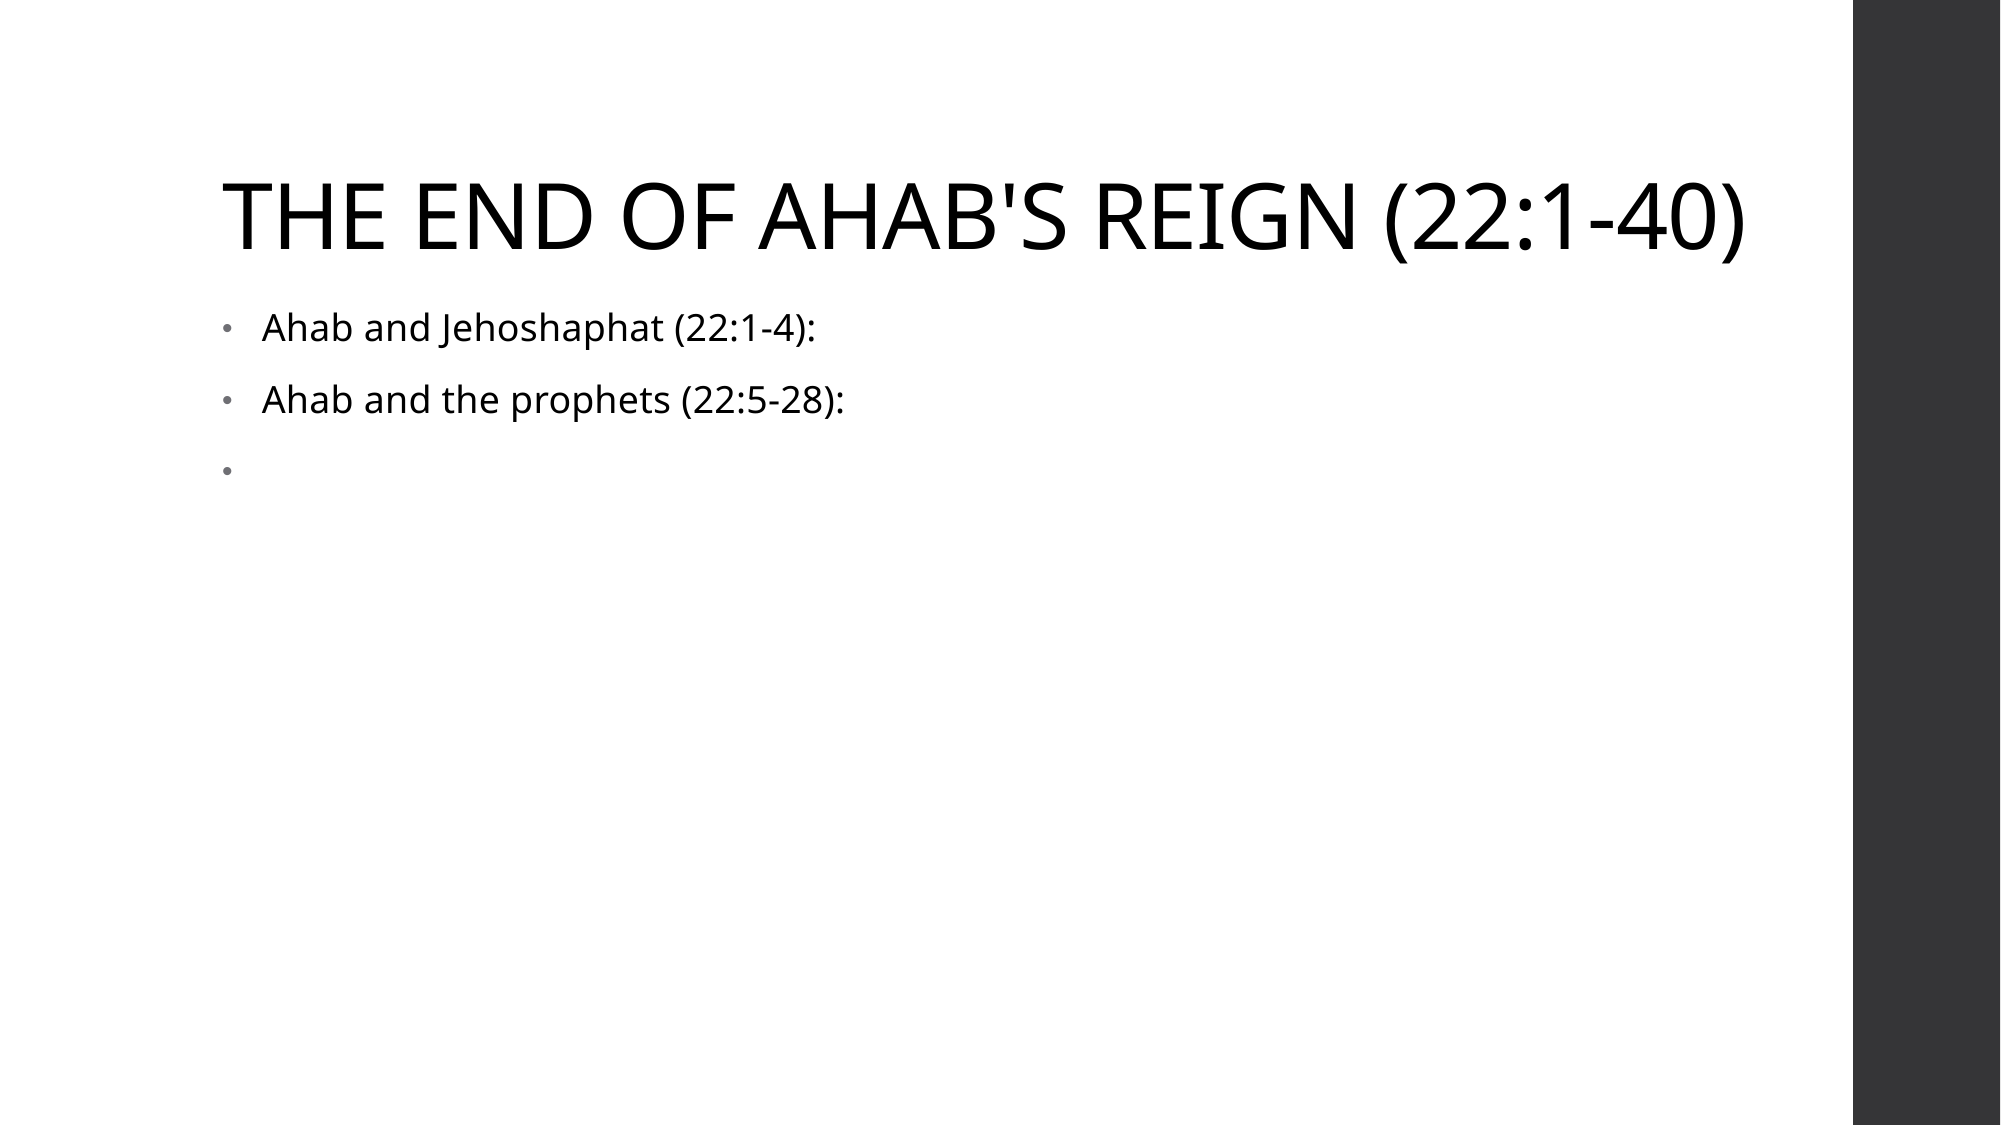

# THE END OF AHAB'S REIGN (22:1-40)
 Ahab and Jehoshaphat (22:1-4):
 Ahab and the prophets (22:5-28):